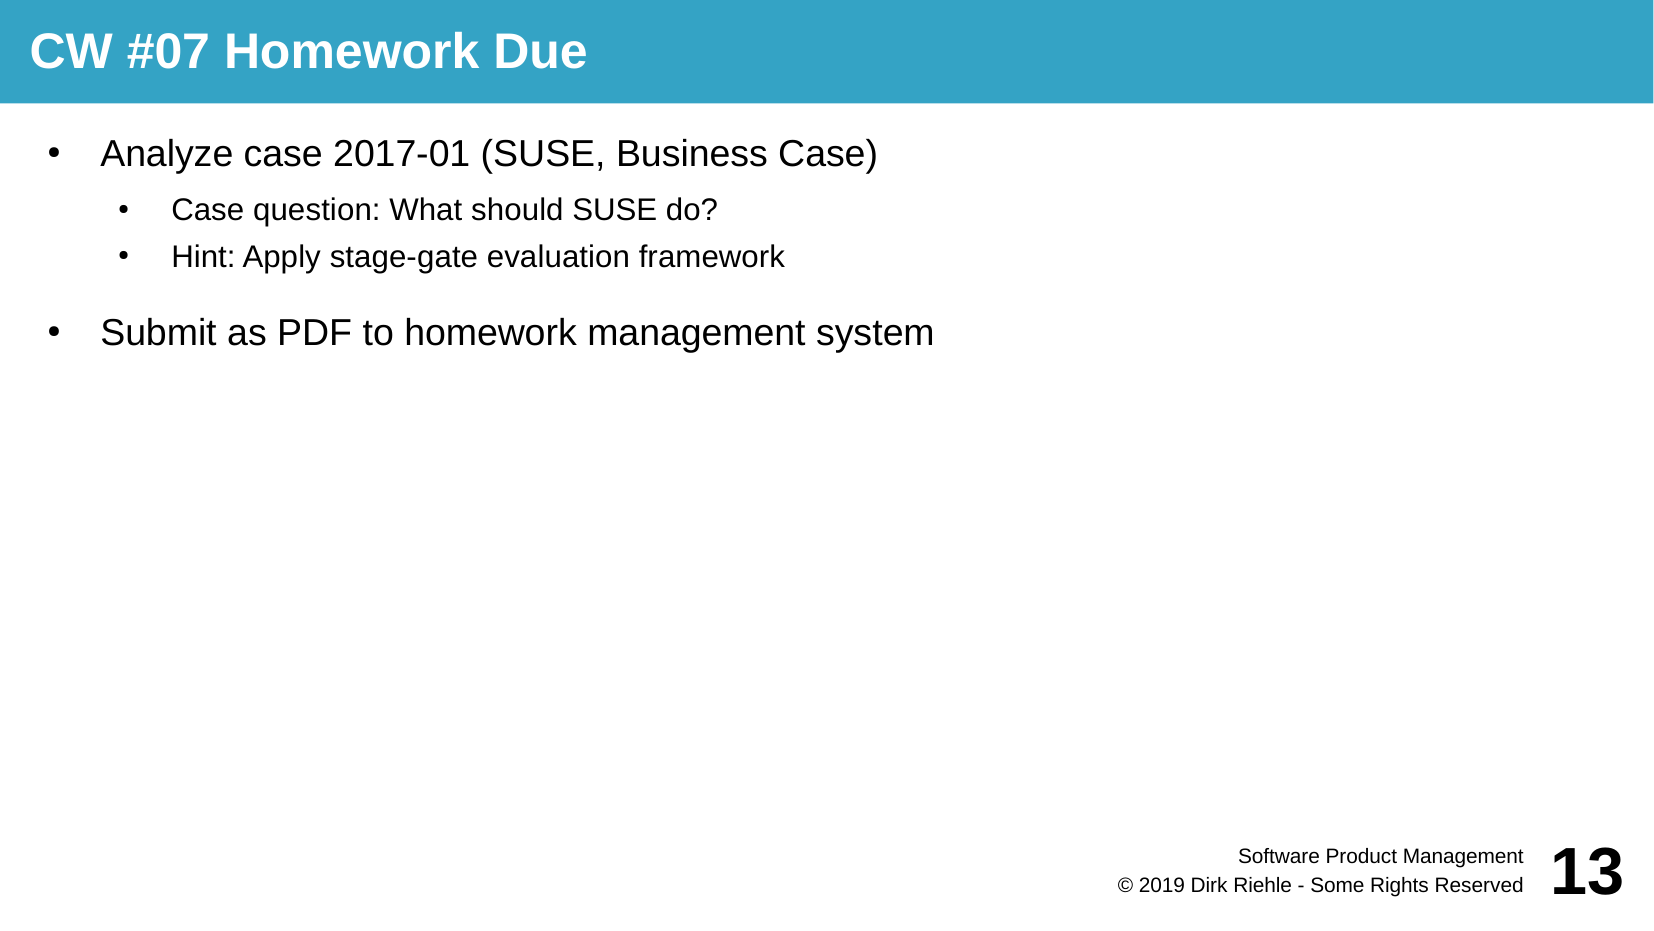

# CW #07 Homework Due
Analyze case 2017-01 (SUSE, Business Case)
Case question: What should SUSE do?
Hint: Apply stage-gate evaluation framework
Submit as PDF to homework management system
Software Product Management
13
© 2019 Dirk Riehle - Some Rights Reserved